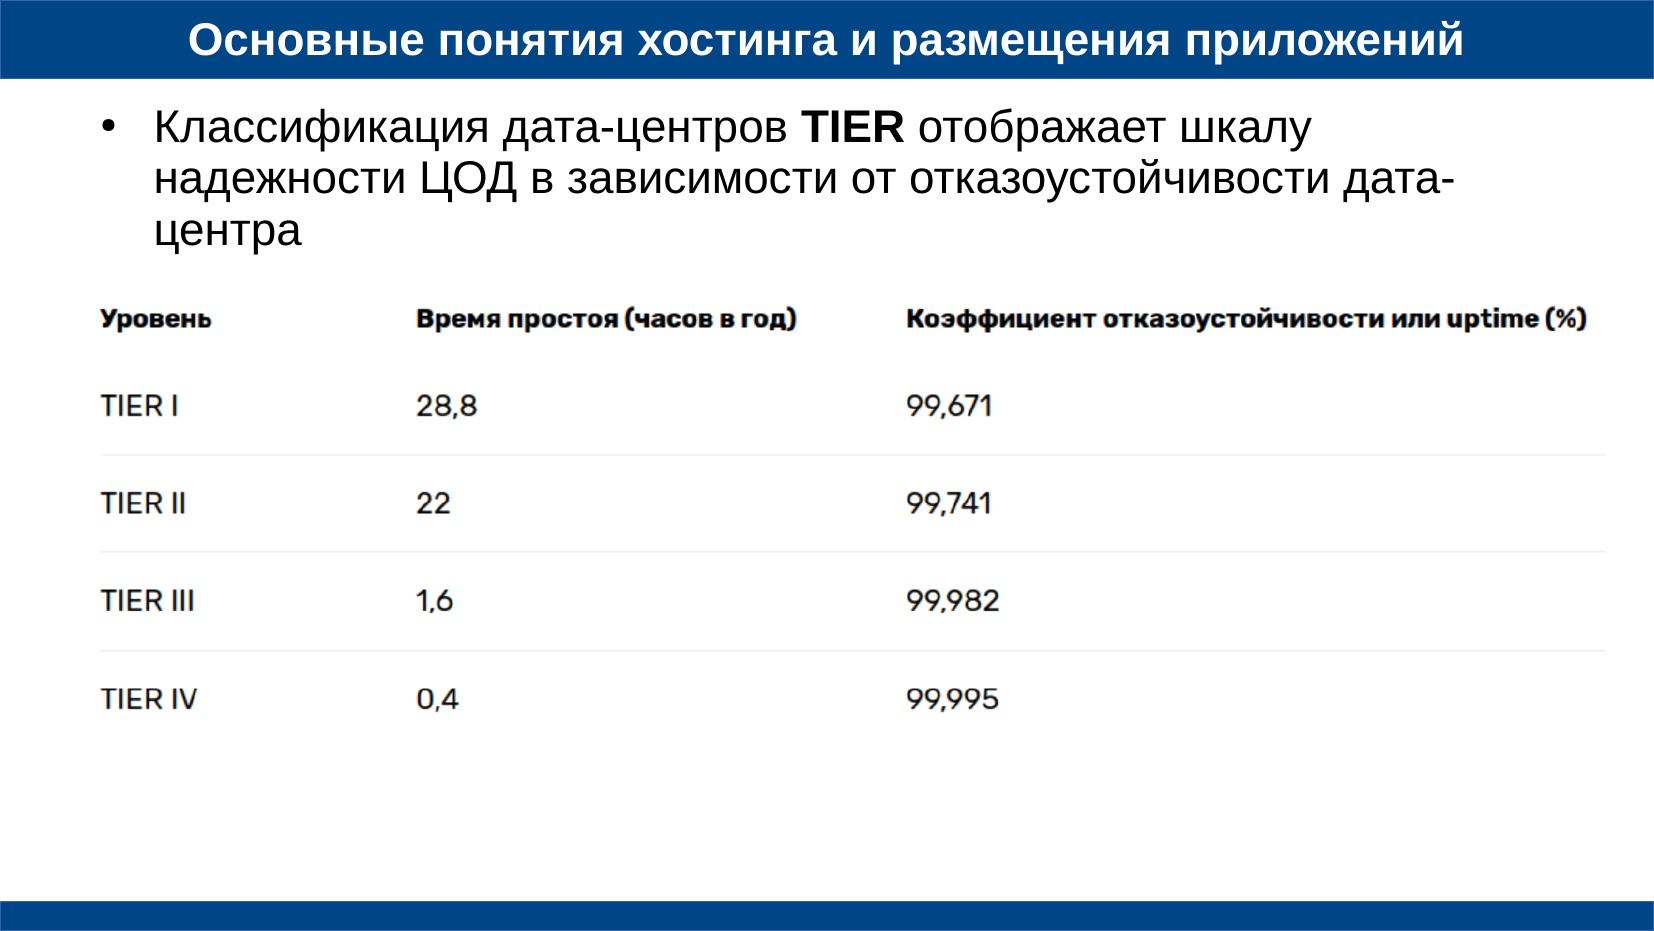

# Основные понятия хостинга и размещения приложений
Классификация дата-центров TIER отображает шкалу надежности ЦОД в зависимости от отказоустойчивости дата-центра